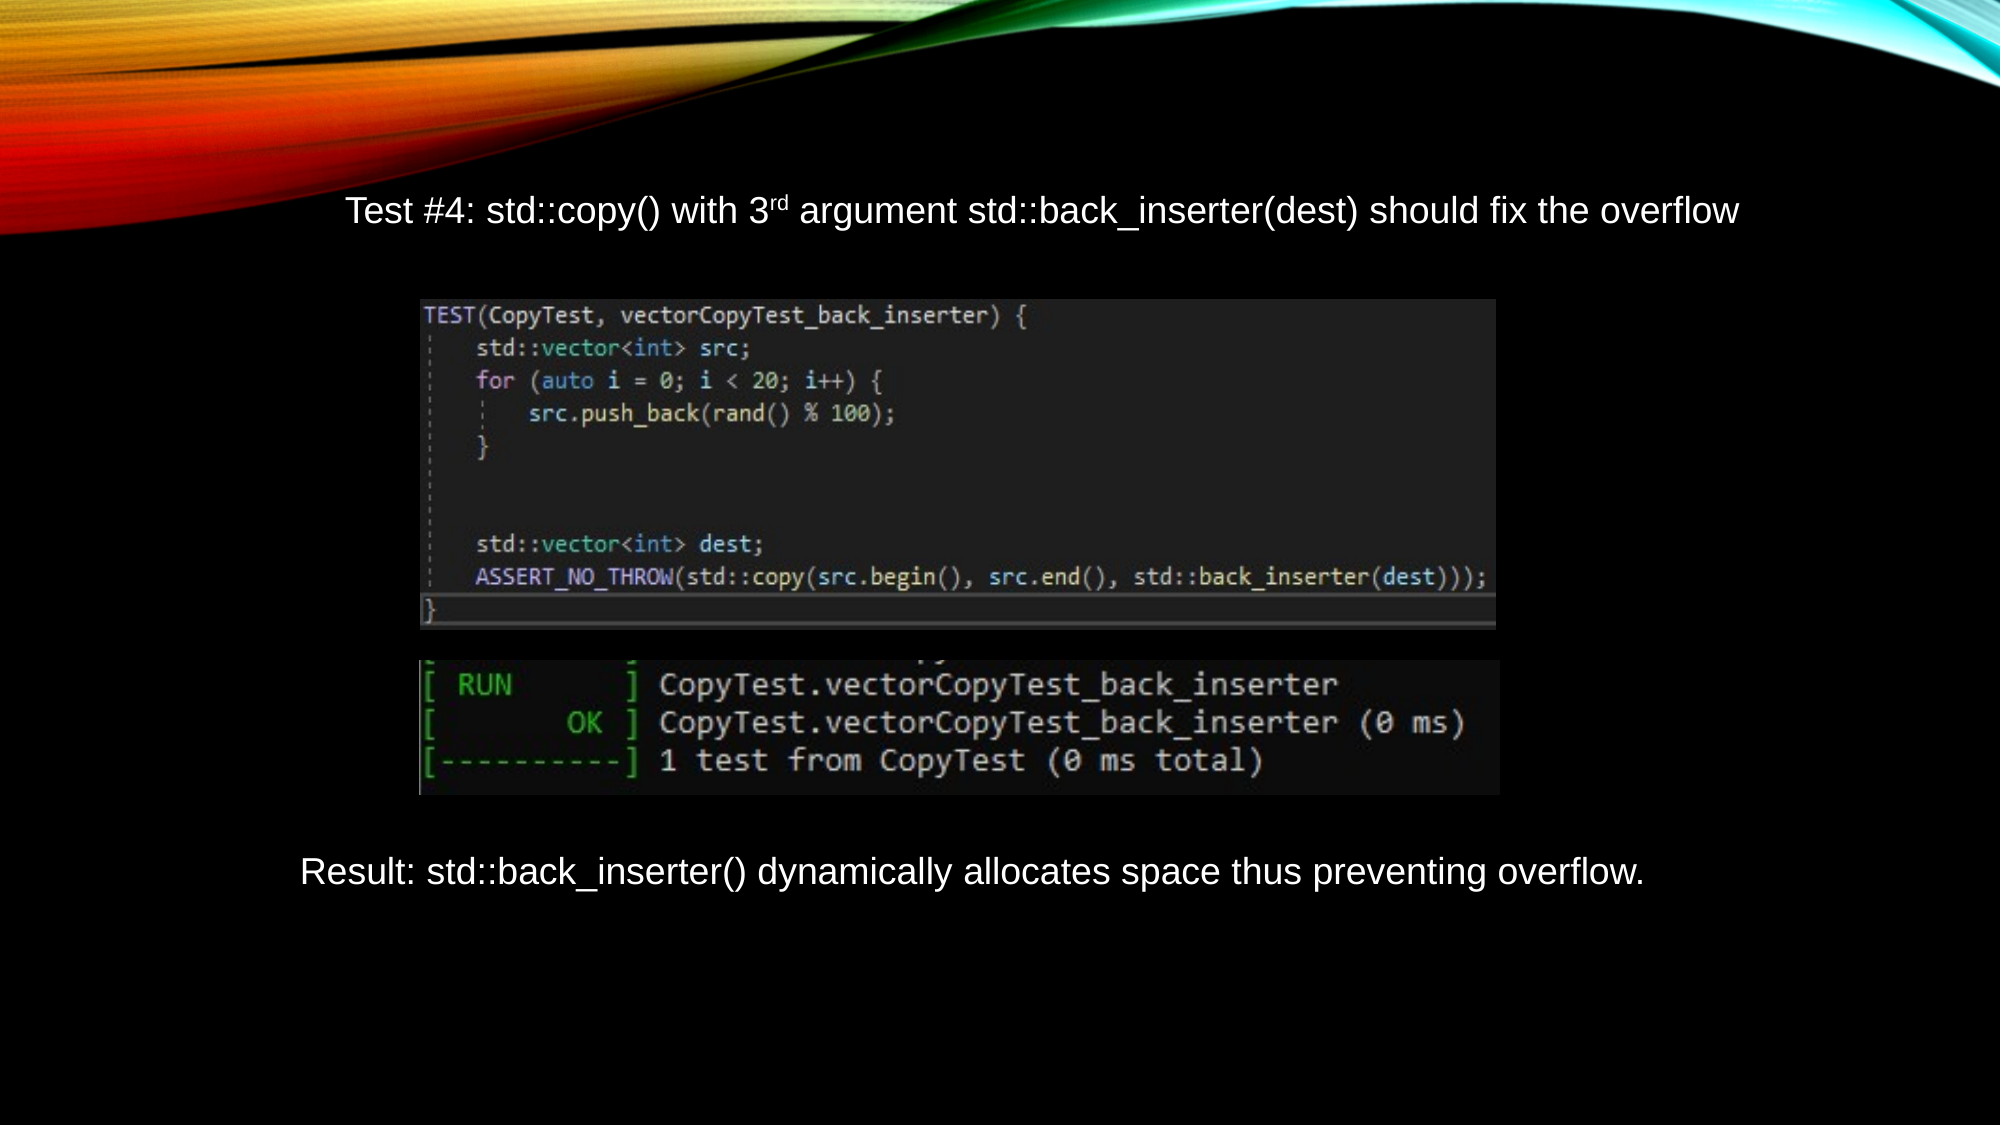

Test #4: std::copy() with 3rd argument std::back_inserter(dest) should fix the overflow
Result: std::back_inserter() dynamically allocates space thus preventing overflow.